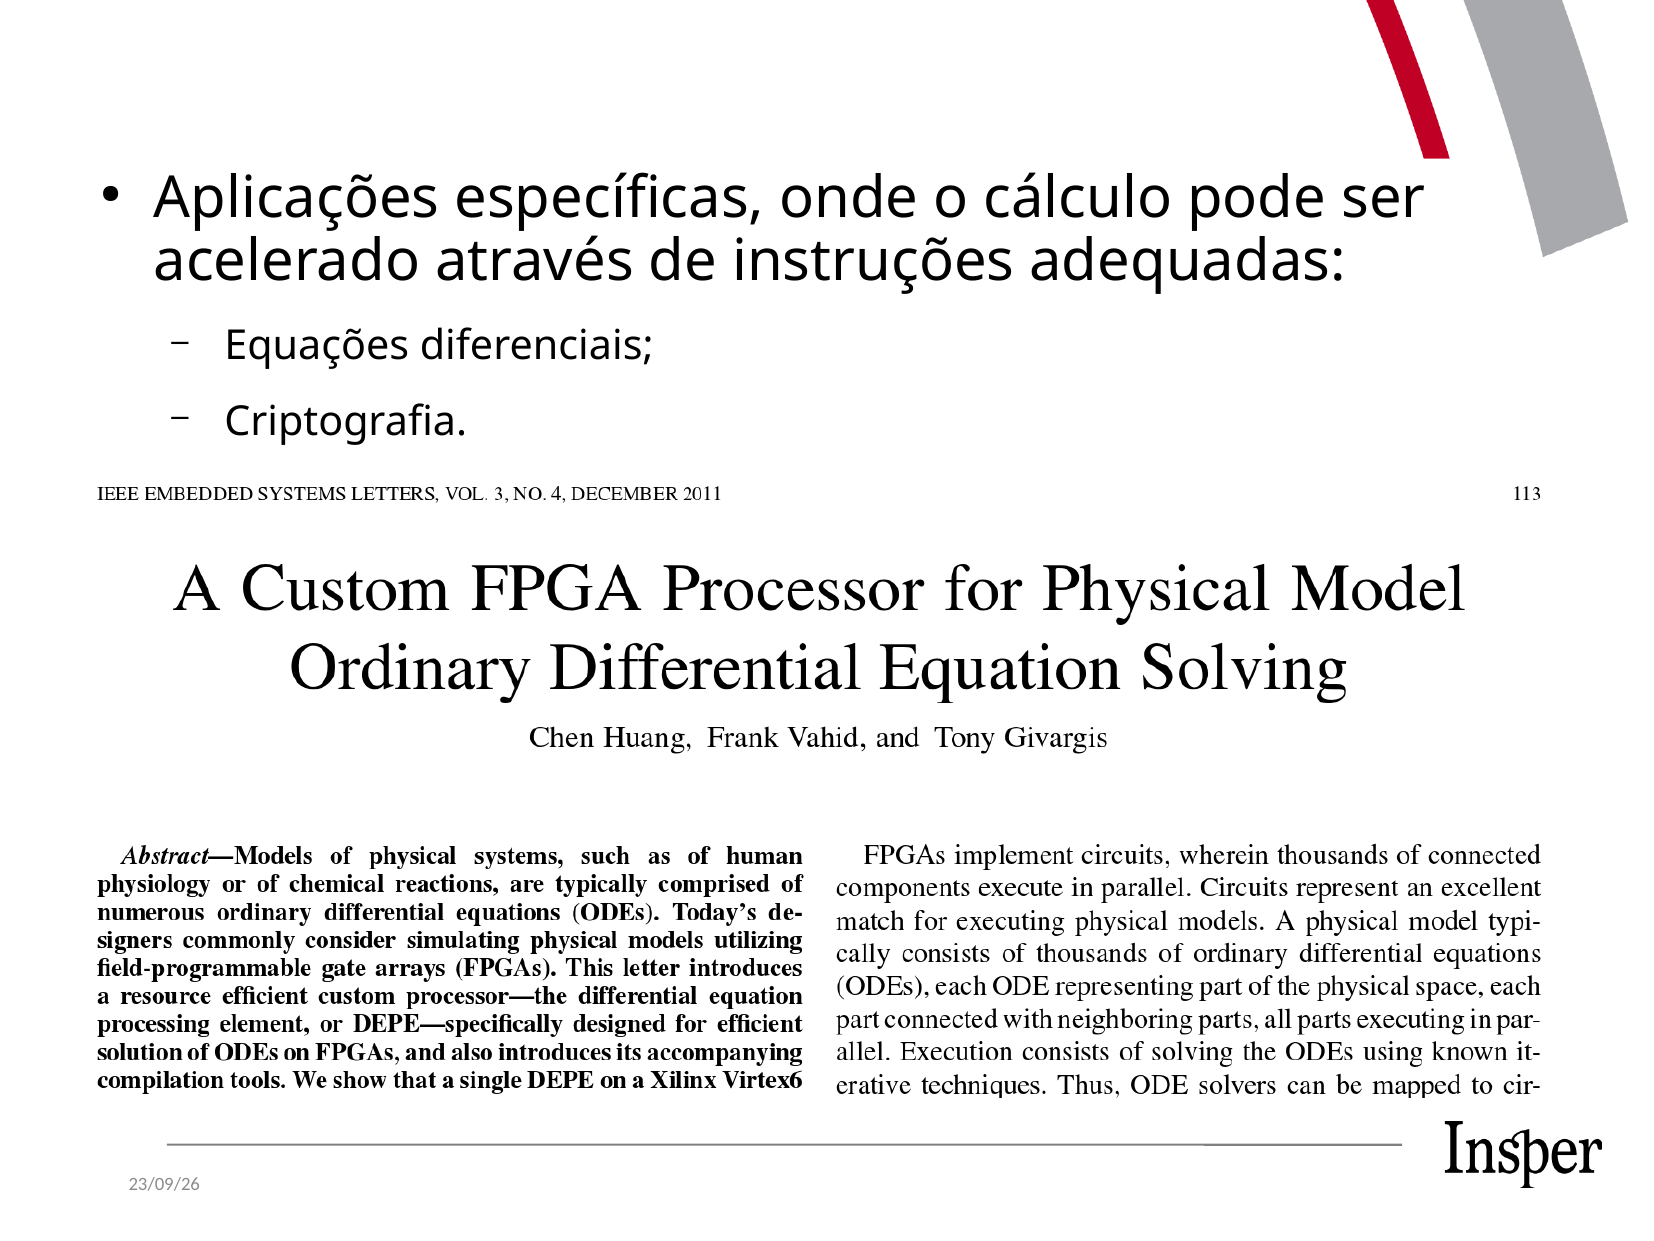

# Aplicações específicas, onde o cálculo pode ser acelerado através de instruções adequadas:
Equações diferenciais;
Criptografia.